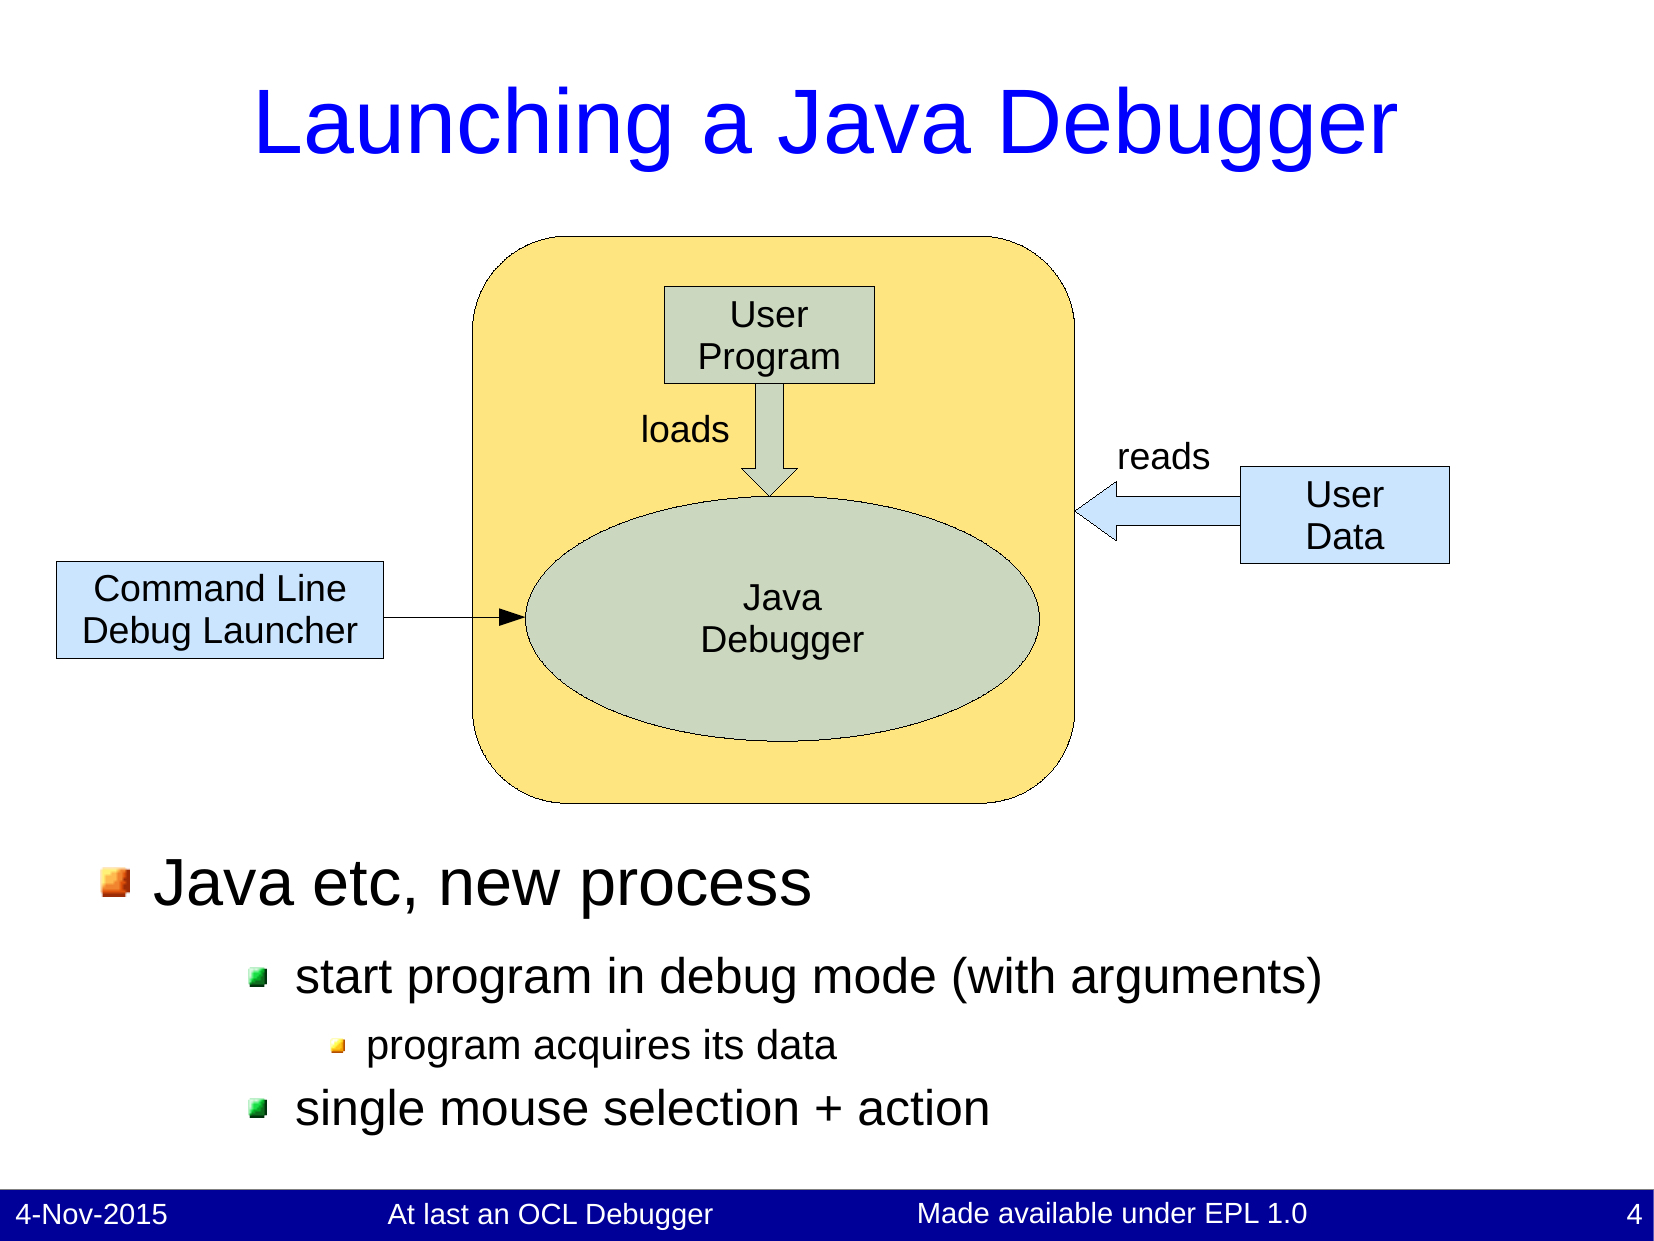

# Launching a Java Debugger
User
Program
loads
reads
User
Data
Java
Debugger
Command Line
Debug Launcher
Java etc, new process
start program in debug mode (with arguments)
program acquires its data
single mouse selection + action
4-Nov-2015
At last an OCL Debugger
4